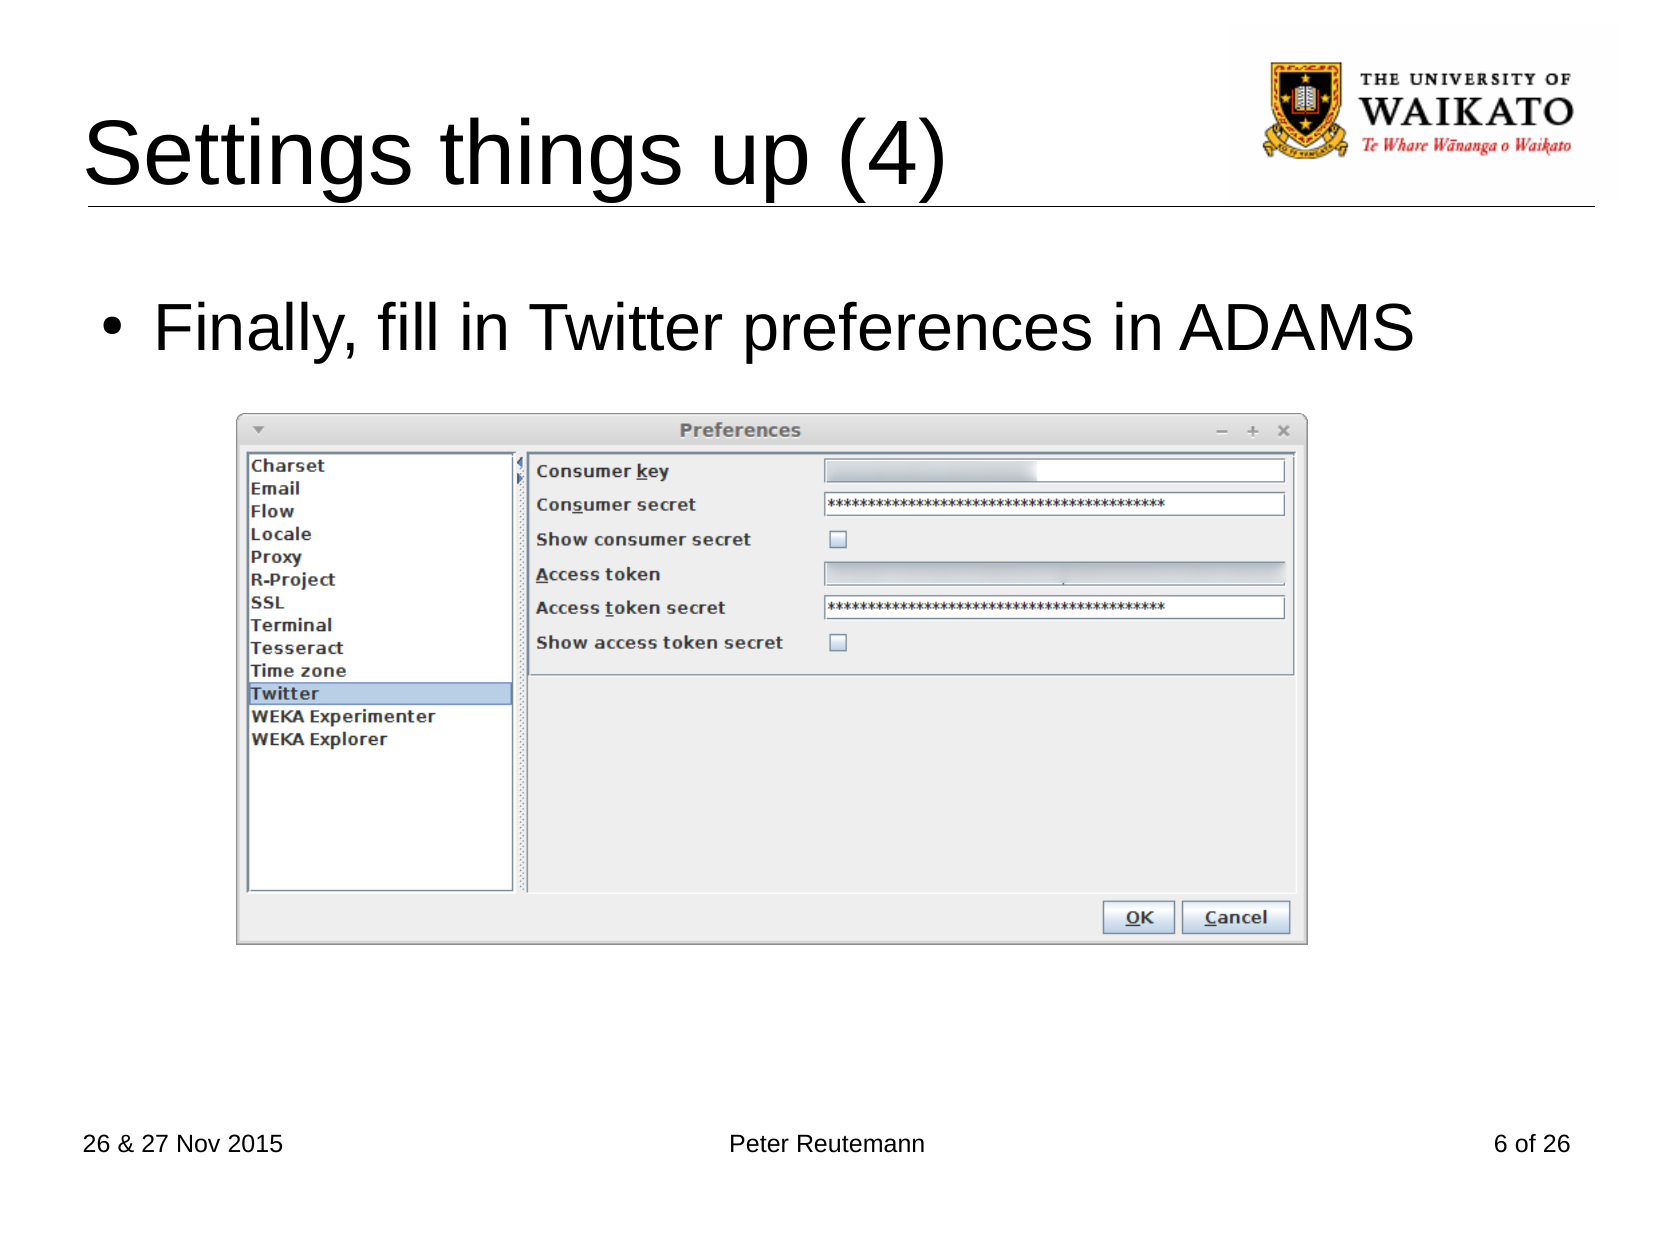

# Settings things up (4)
Finally, fill in Twitter preferences in ADAMS
26 & 27 Nov 2015
Peter Reutemann
6